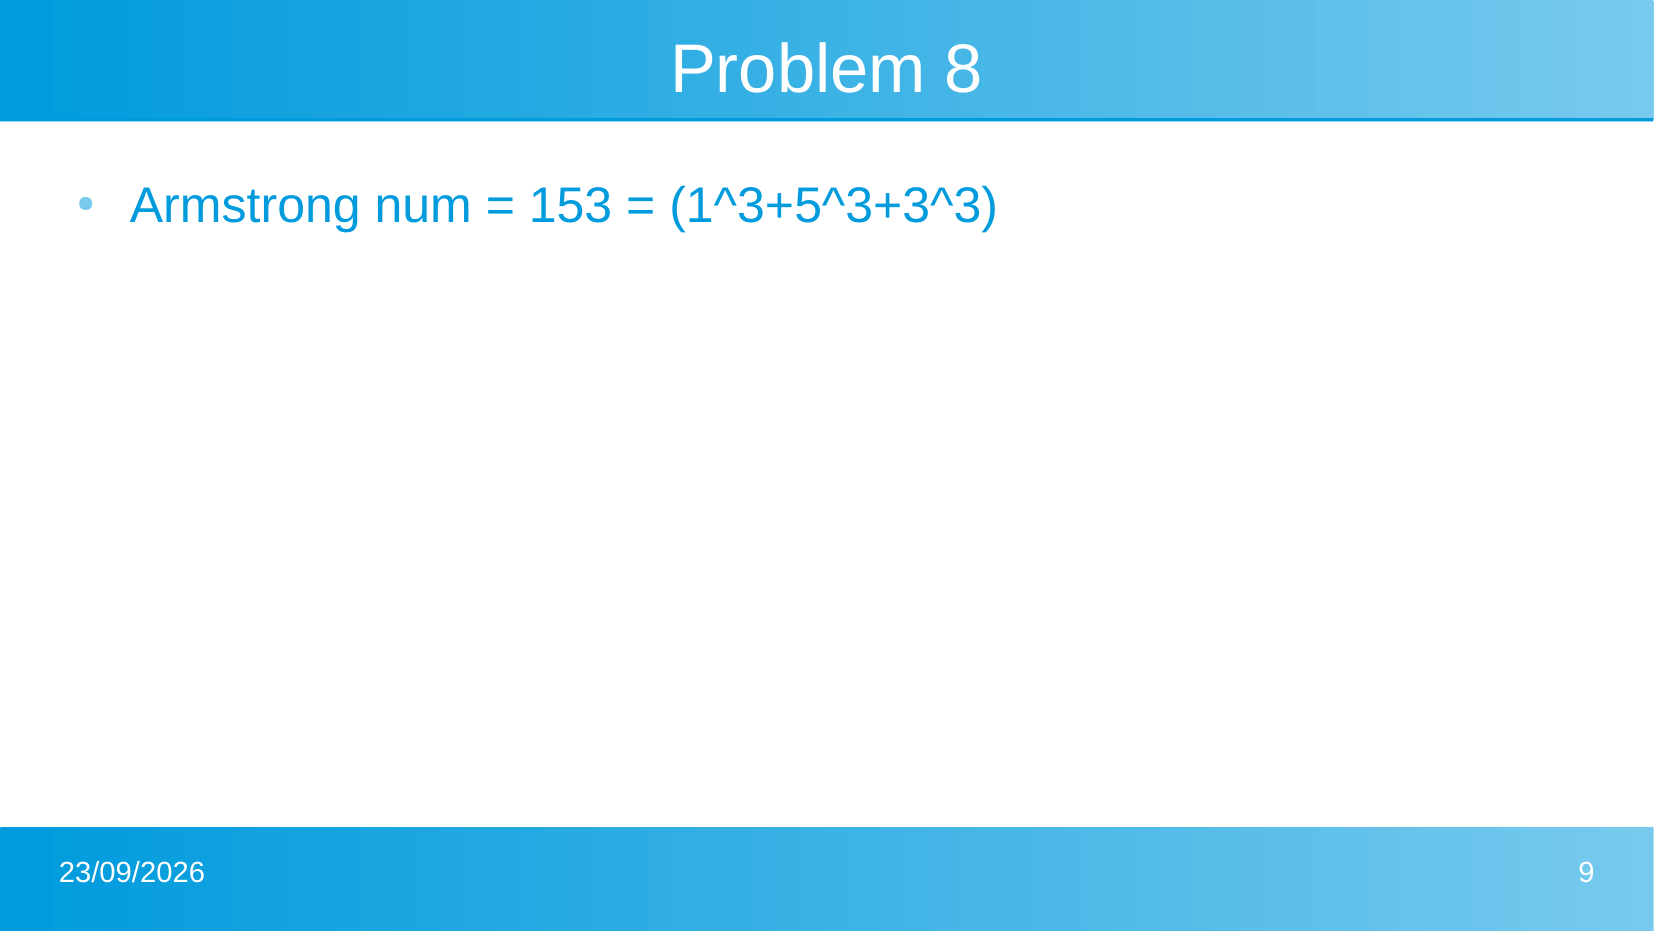

# Problem 8
Armstrong num = 153 = (1^3+5^3+3^3)
9